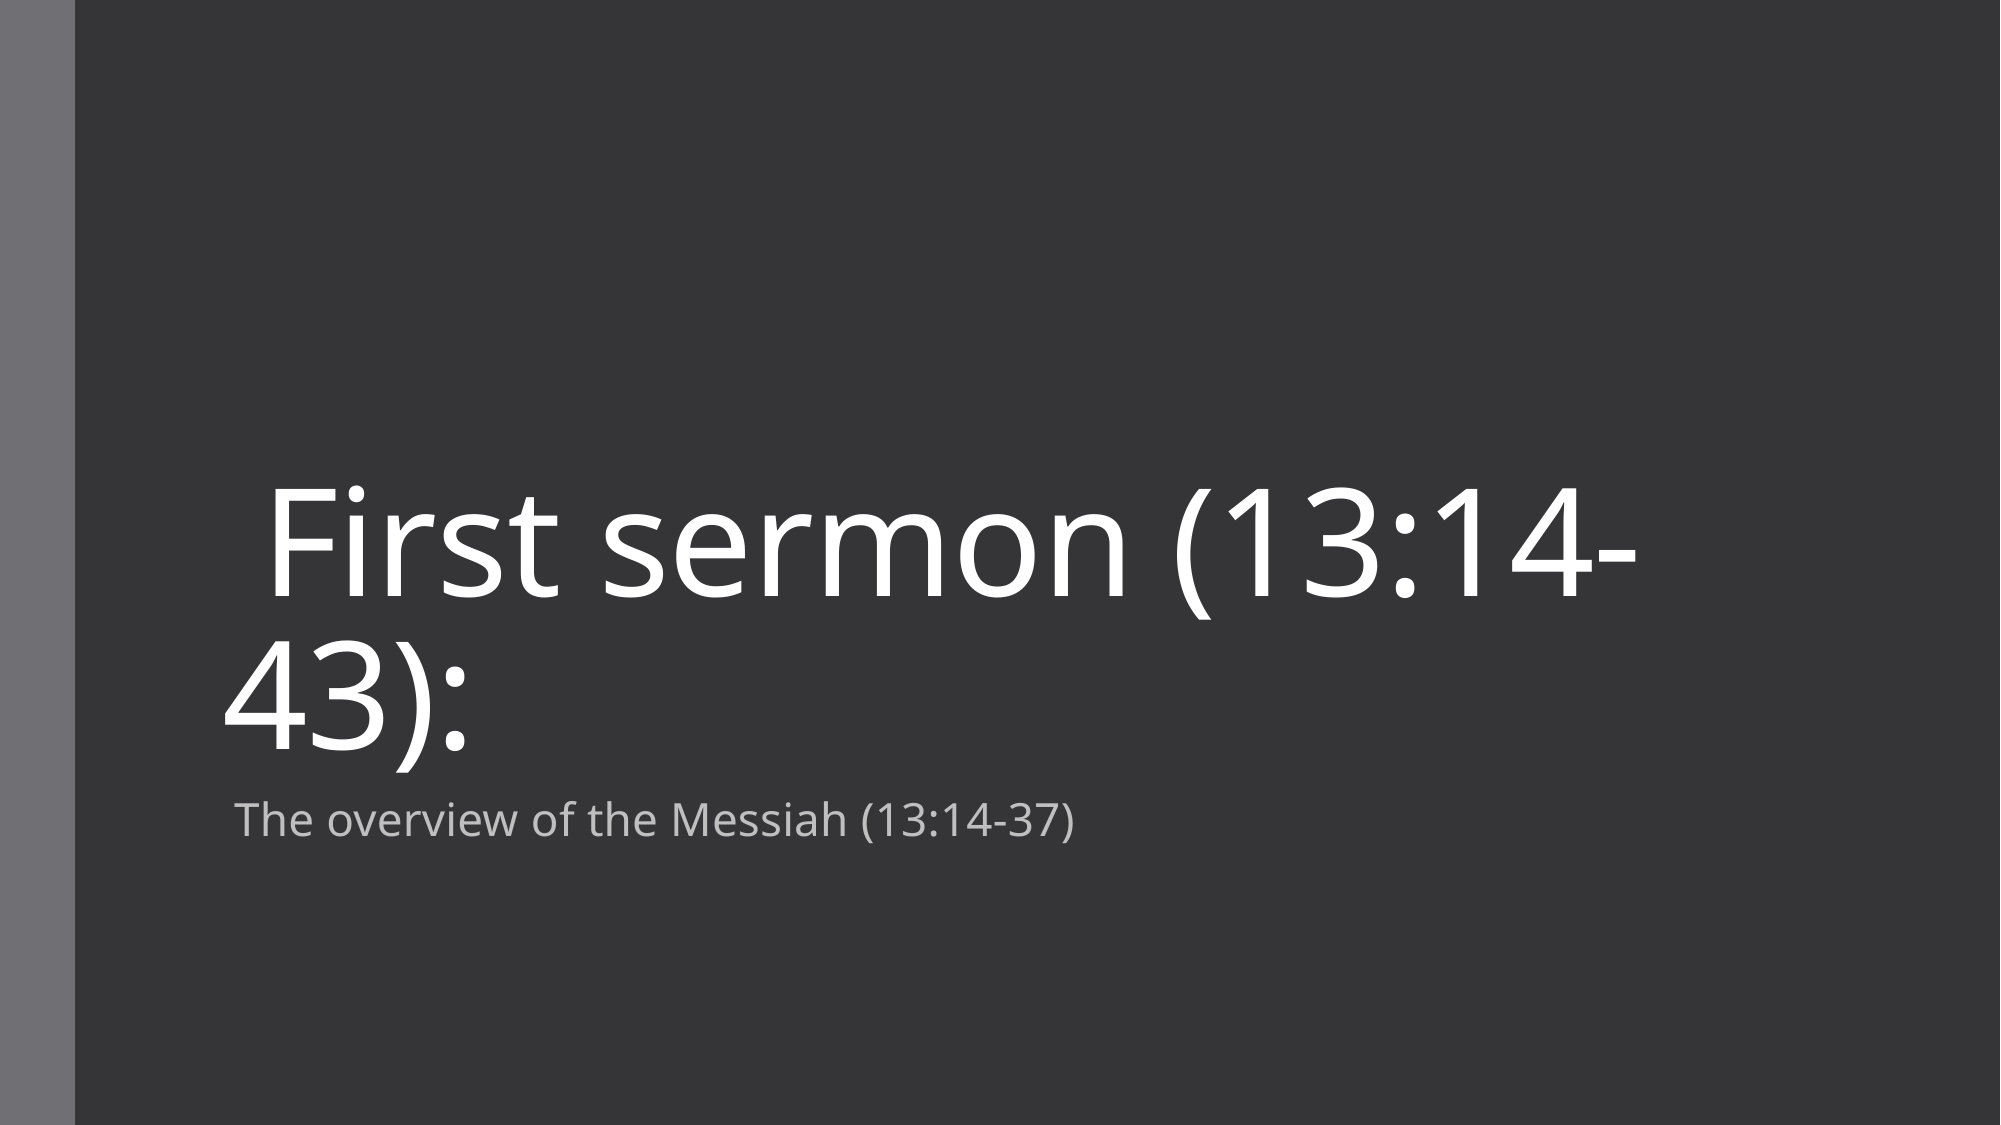

# First sermon (13:14-43):
 The overview of the Messiah (13:14-37)